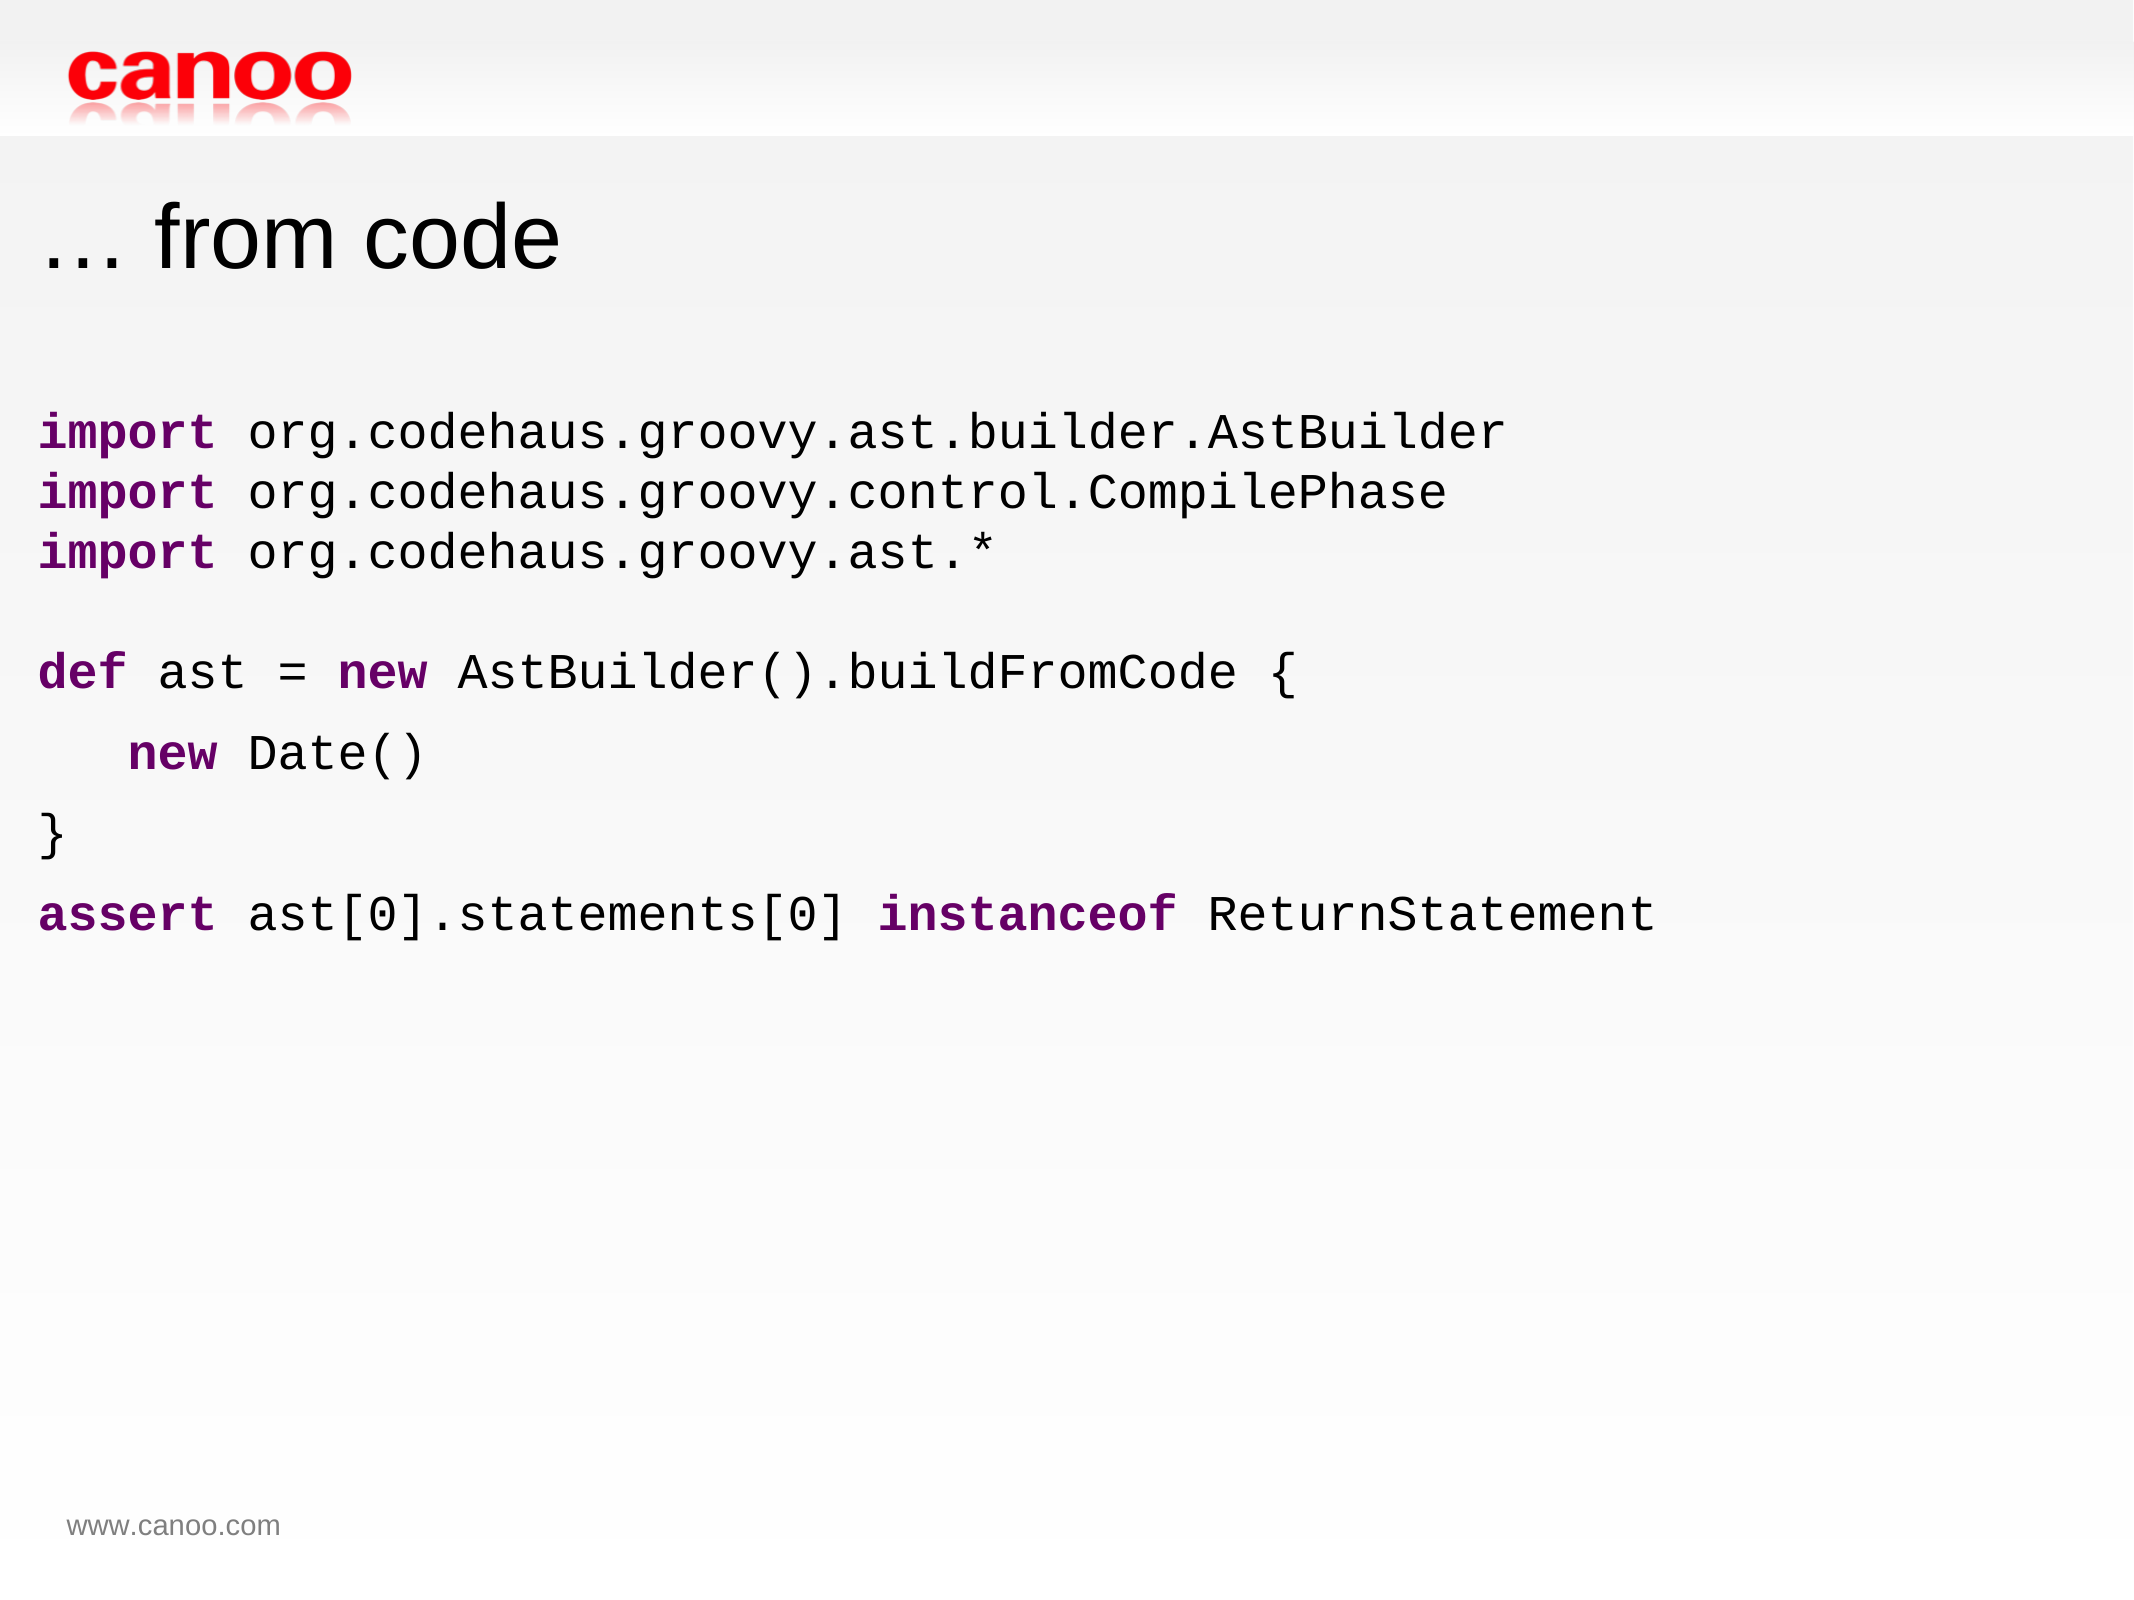

… from code
import org.codehaus.groovy.ast.builder.AstBuilder
import org.codehaus.groovy.control.CompilePhase
import org.codehaus.groovy.ast.*
def ast = new AstBuilder().buildFromCode {
 new Date()
}
assert ast[0].statements[0] instanceof ReturnStatement